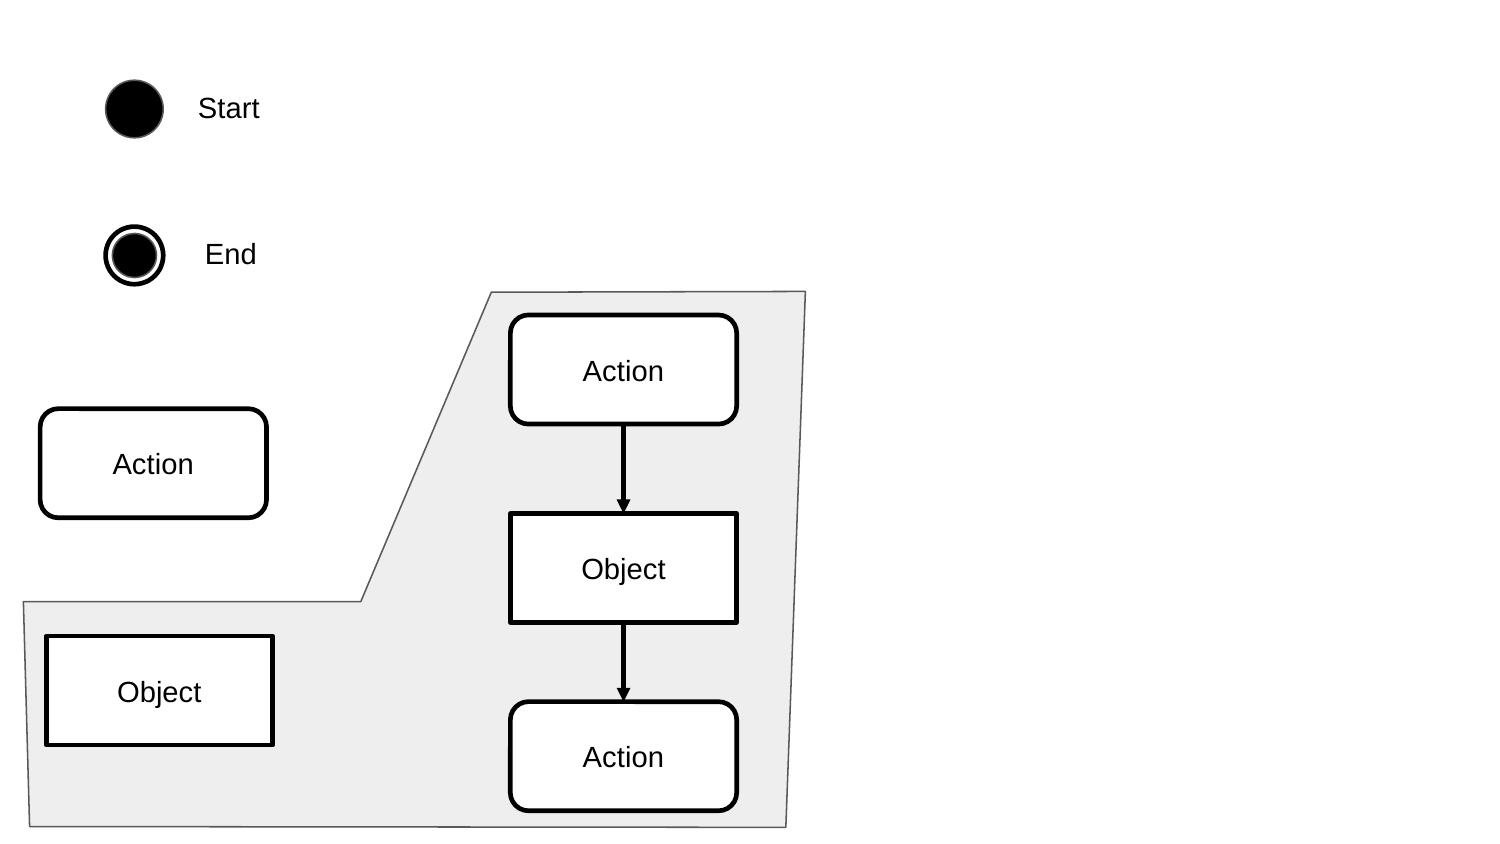

Start
End
Action
Action
Object
Object
Action